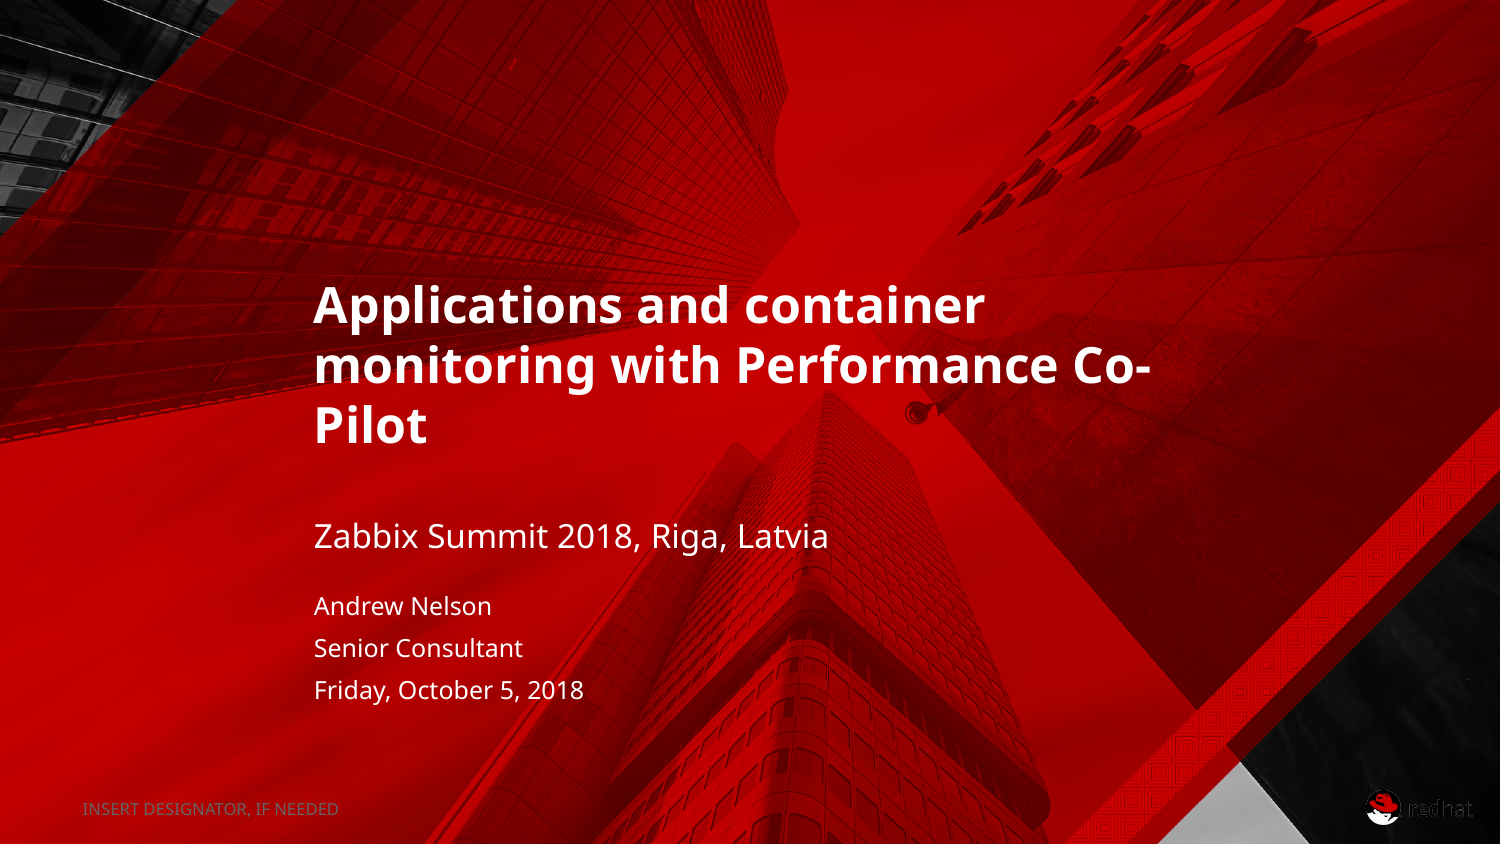

# Applications and container monitoring with Performance Co-Pilot
Zabbix Summit 2018, Riga, Latvia
Andrew Nelson
Senior Consultant
Friday, October 5, 2018